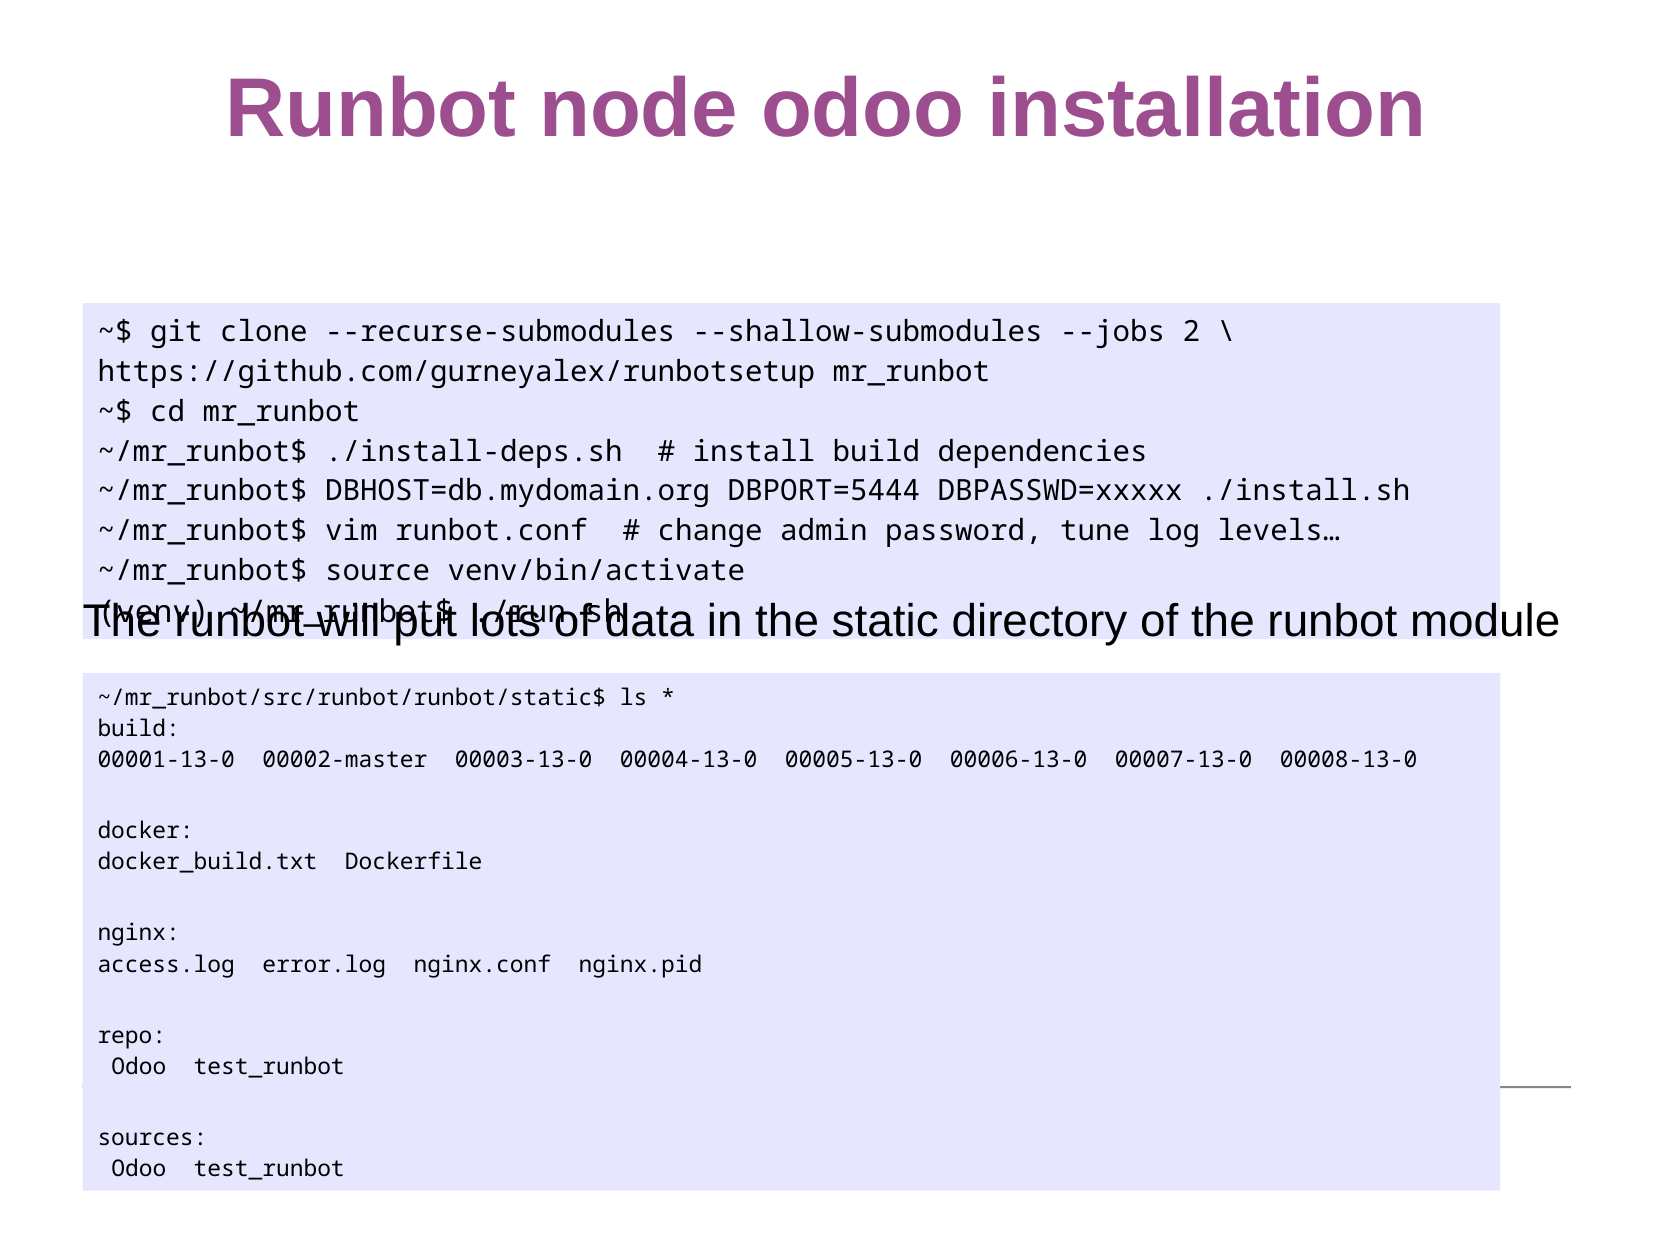

# Runbot node odoo installation
~$ git clone --recurse-submodules --shallow-submodules --jobs 2 \ https://github.com/gurneyalex/runbotsetup mr_runbot
~$ cd mr_runbot
~/mr_runbot$ ./install-deps.sh # install build dependencies
~/mr_runbot$ DBHOST=db.mydomain.org DBPORT=5444 DBPASSWD=xxxxx ./install.sh
~/mr_runbot$ vim runbot.conf # change admin password, tune log levels…
~/mr_runbot$ source venv/bin/activate
(venv) ~/mr_runbot$ ./run.sh
The runbot will put lots of data in the static directory of the runbot module
~/mr_runbot/src/runbot/runbot/static$ ls *
build:
00001-13-0 00002-master 00003-13-0 00004-13-0 00005-13-0 00006-13-0 00007-13-0 00008-13-0
docker:
docker_build.txt Dockerfile
nginx:
access.log error.log nginx.conf nginx.pid
repo:
 Odoo test_runbot
sources:
 Odoo test_runbot